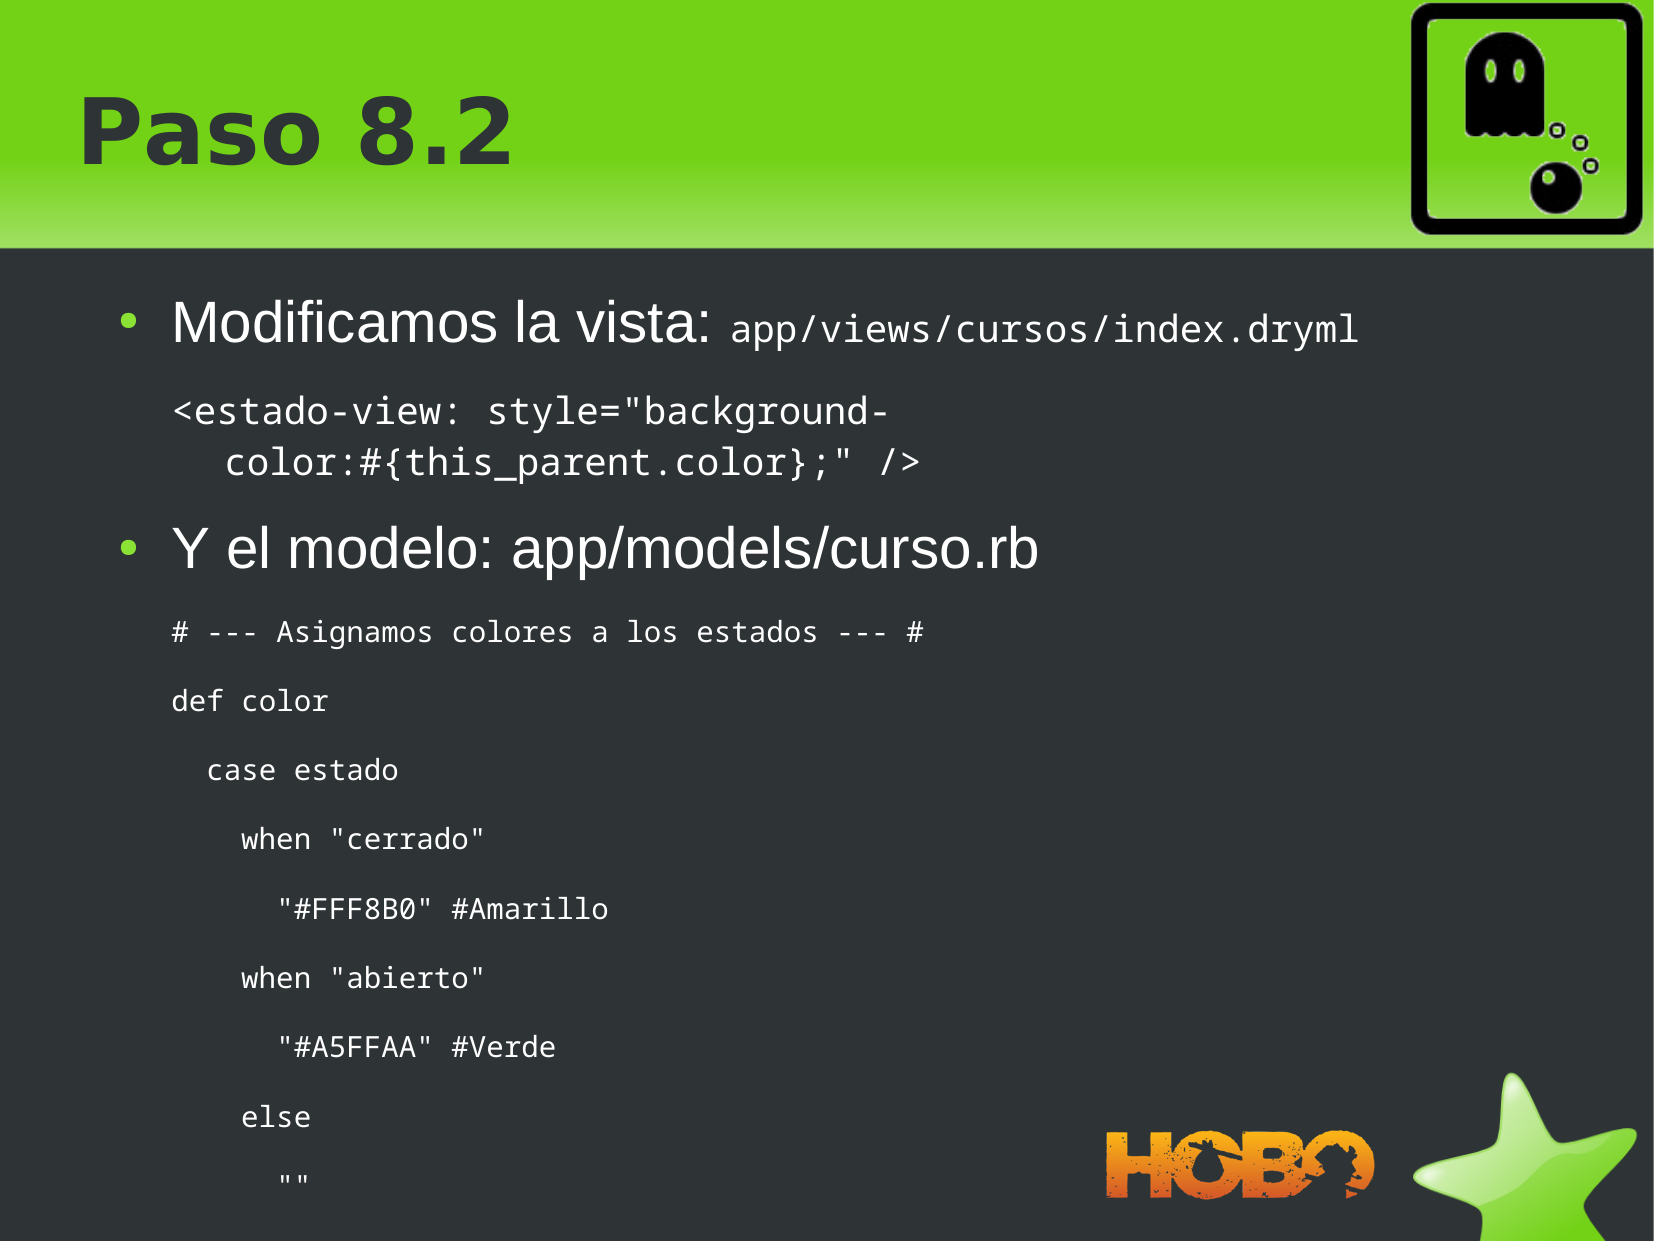

# Paso 8.2
Modificamos la vista: app/views/cursos/index.dryml
<estado-view: style="background-color:#{this_parent.color};" />
Y el modelo: app/models/curso.rb
# --- Asignamos colores a los estados --- #
def color
 case estado
 when "cerrado"
 "#FFF8B0" #Amarillo
 when "abierto"
 "#A5FFAA" #Verde
 else
 ""
 end
end